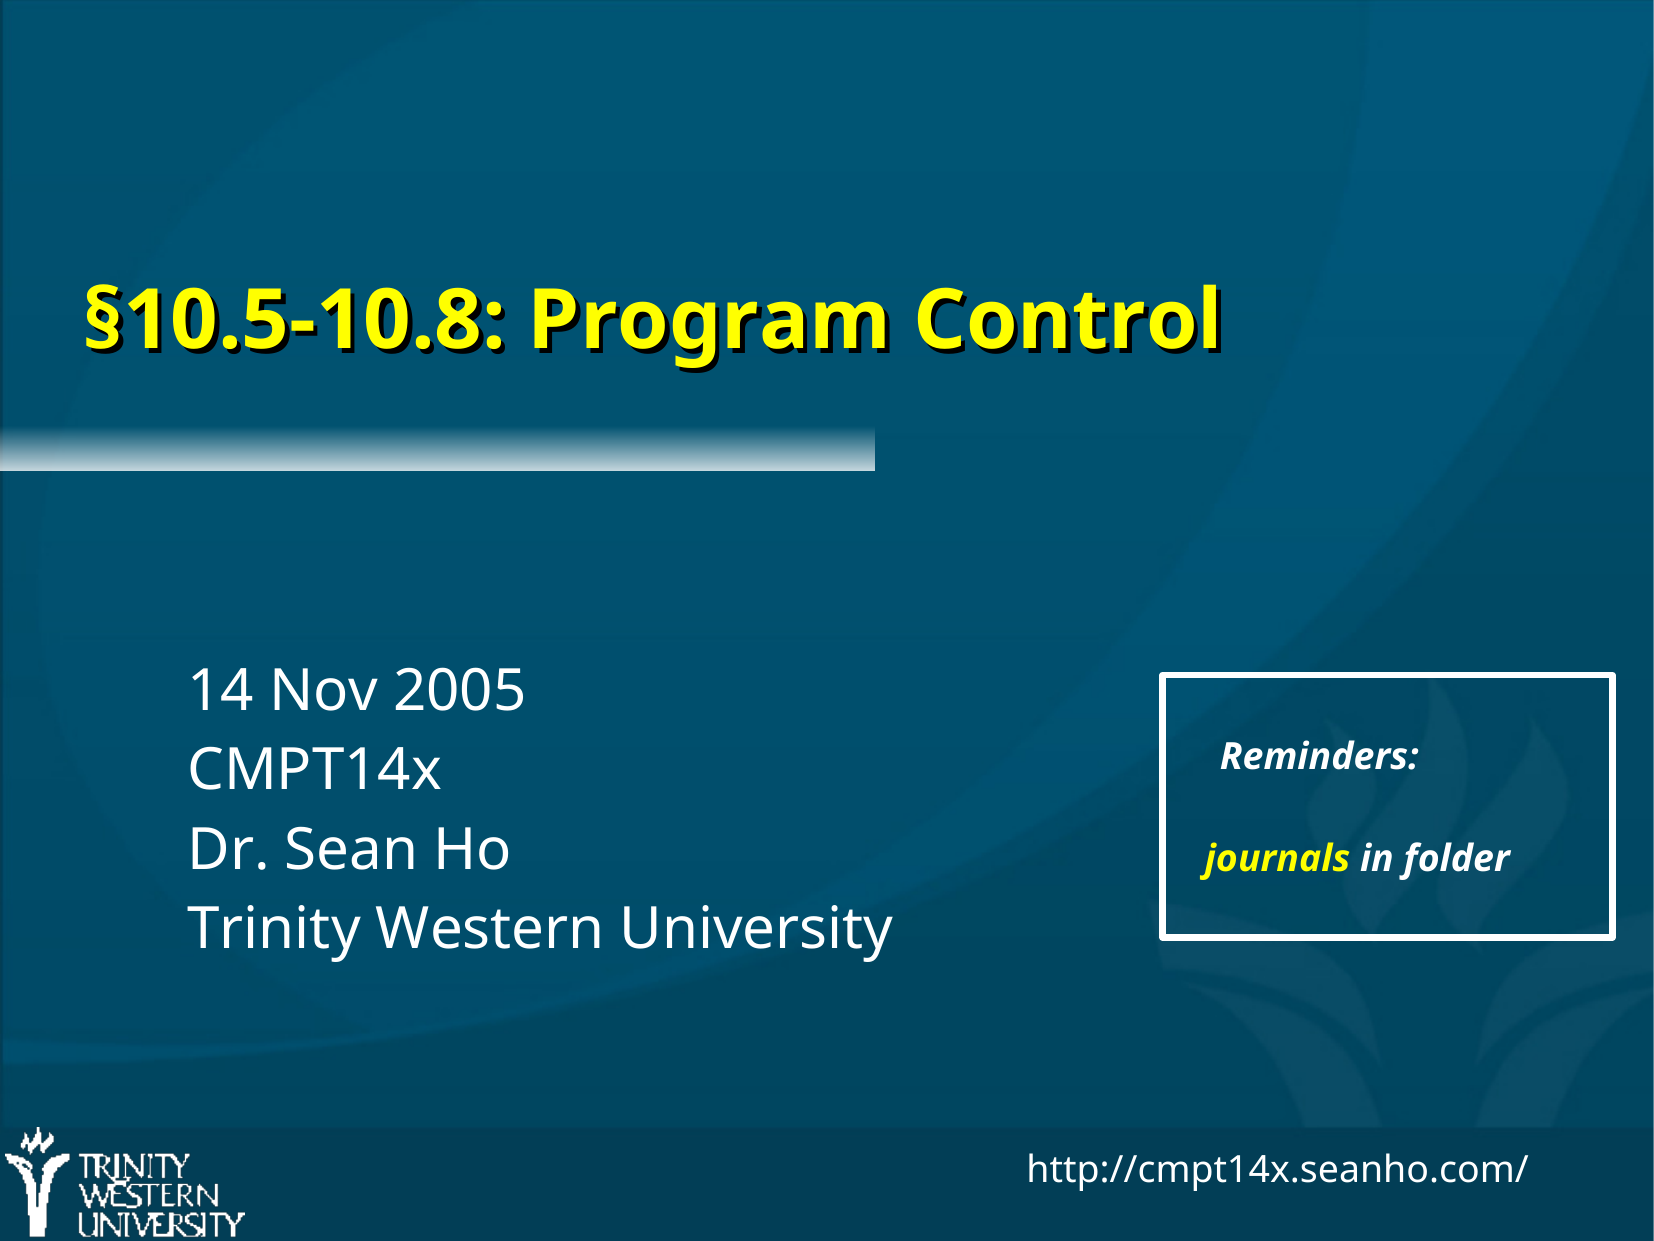

# §10.5-10.8: Program Control
14 Nov 2005
CMPT14x
Dr. Sean Ho
Trinity Western University
Reminders:
journals in folder
http://cmpt14x.seanho.com/